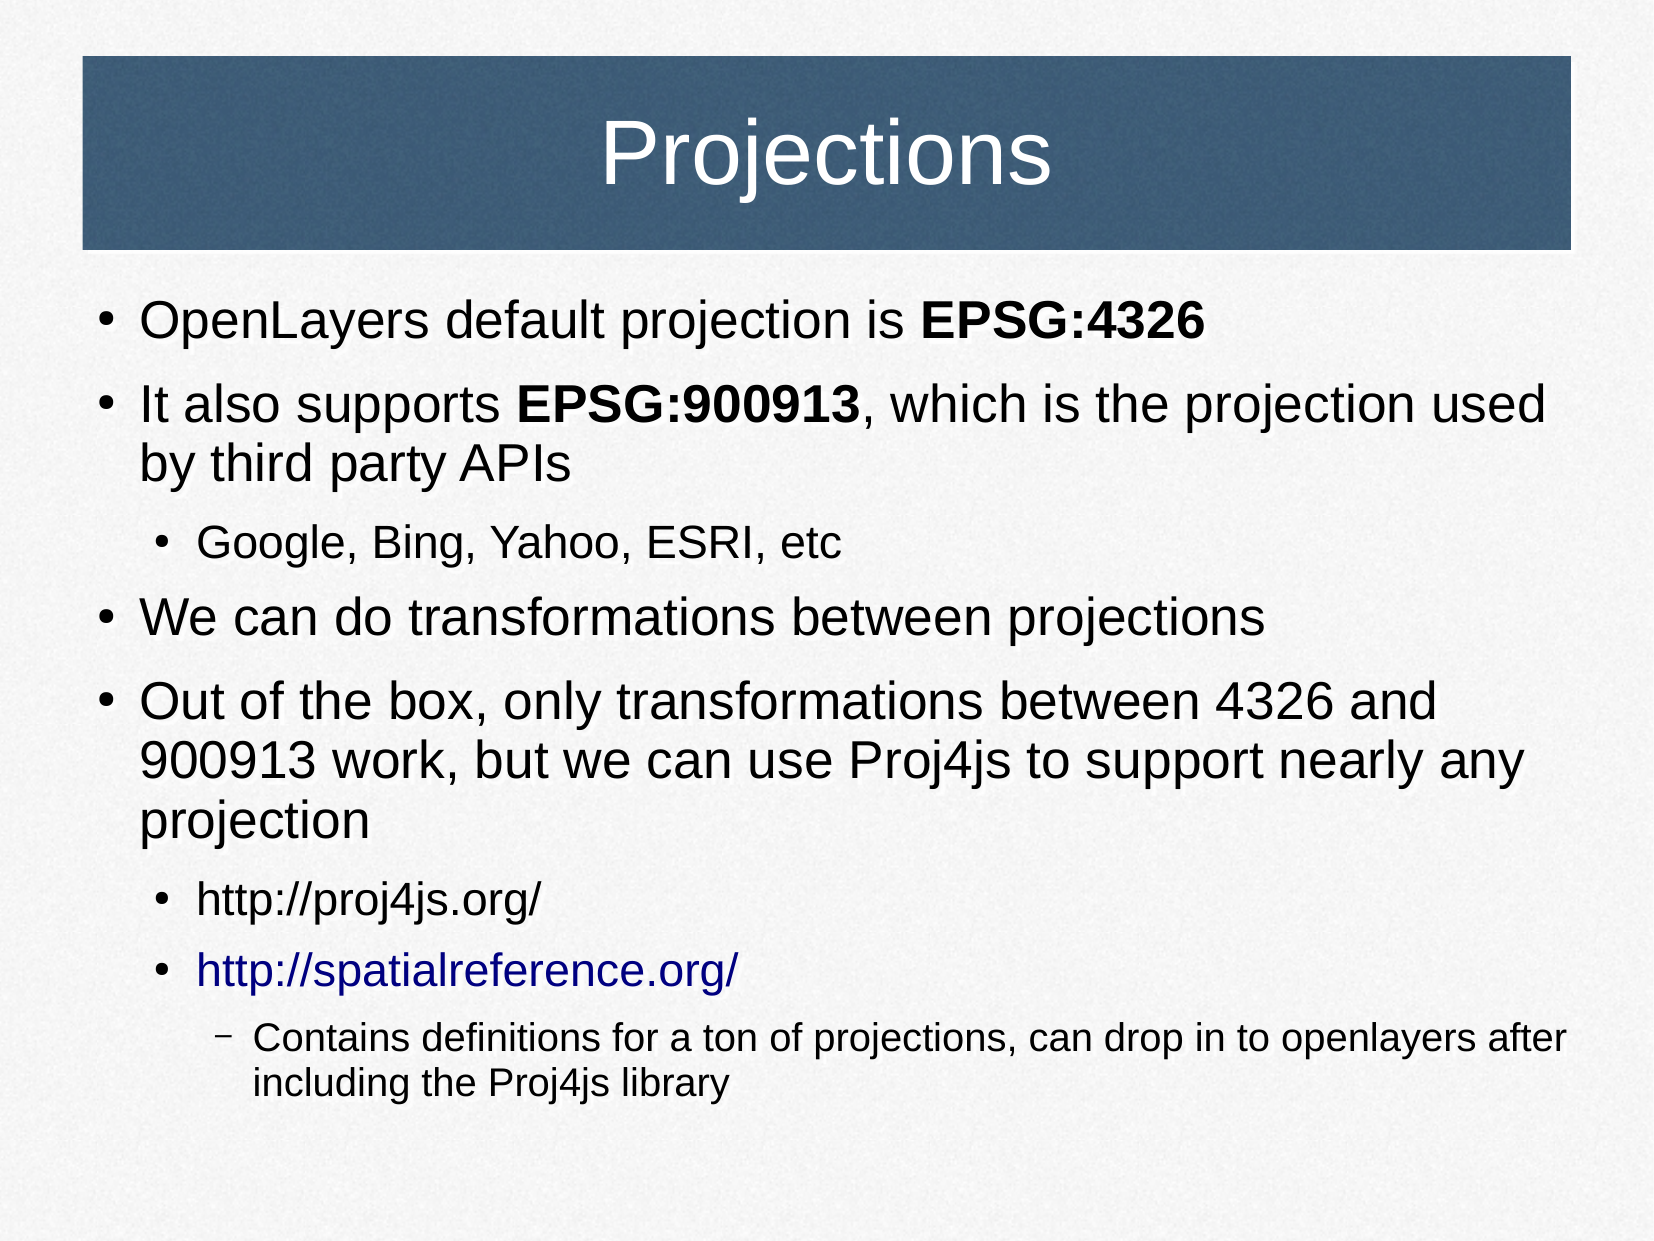

# Projections
OpenLayers default projection is EPSG:4326
It also supports EPSG:900913, which is the projection used by third party APIs
Google, Bing, Yahoo, ESRI, etc
We can do transformations between projections
Out of the box, only transformations between 4326 and 900913 work, but we can use Proj4js to support nearly any projection
http://proj4js.org/
http://spatialreference.org/
Contains definitions for a ton of projections, can drop in to openlayers after including the Proj4js library